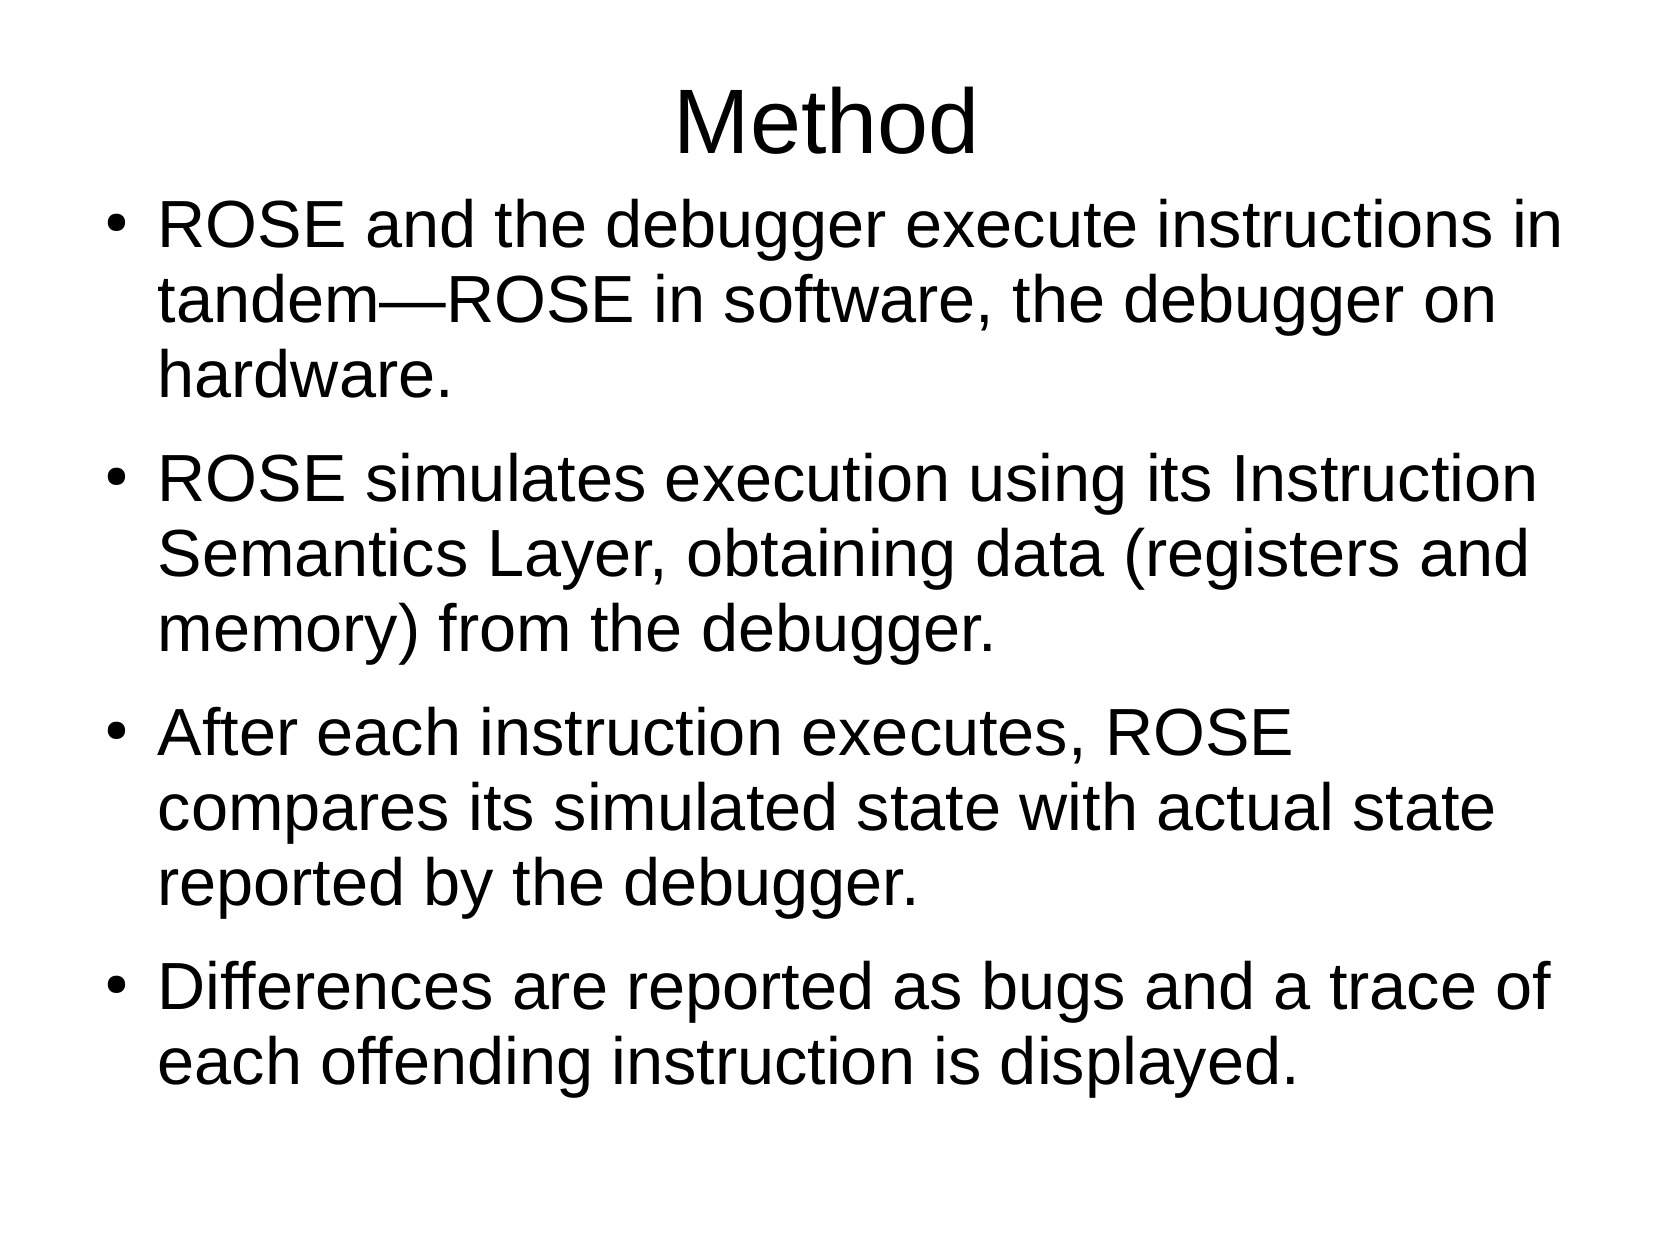

# Method
ROSE and the debugger execute instructions in tandem—ROSE in software, the debugger on hardware.
ROSE simulates execution using its Instruction Semantics Layer, obtaining data (registers and memory) from the debugger.
After each instruction executes, ROSE compares its simulated state with actual state reported by the debugger.
Differences are reported as bugs and a trace of each offending instruction is displayed.